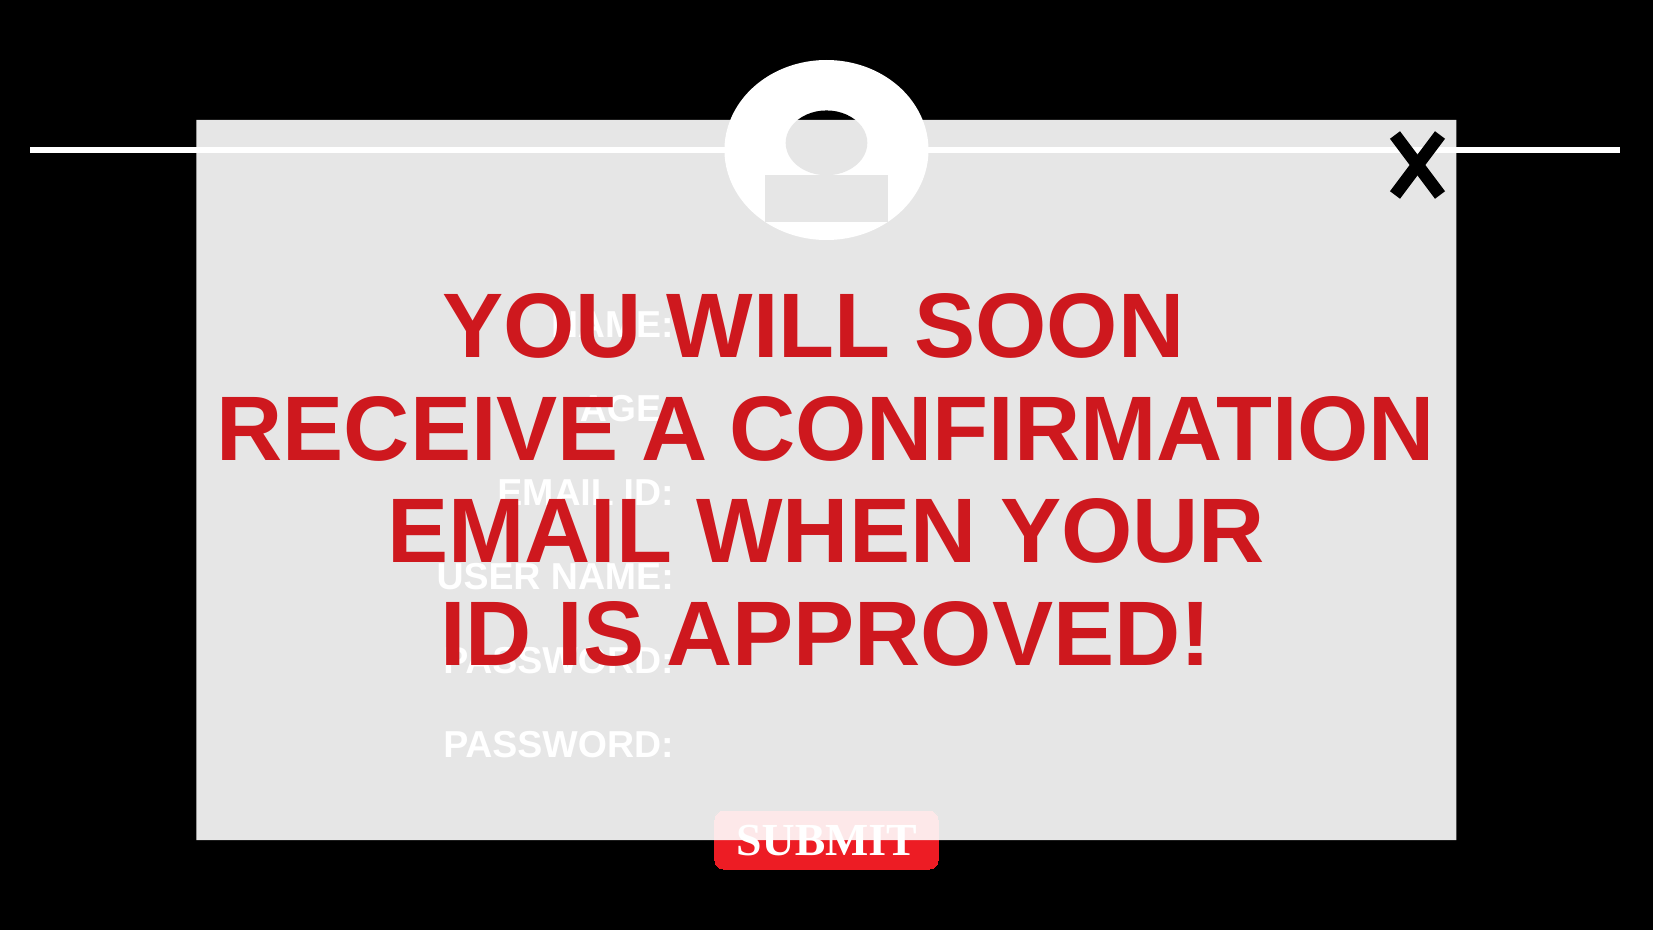

YOU WILL SOON
RECEIVE A CONFIRMATION
 EMAIL WHEN YOUR
ID IS APPROVED!
NAME:
AGE:
EMAIL ID:
USER NAME:
PASSWORD:
PASSWORD:
SUBMIT